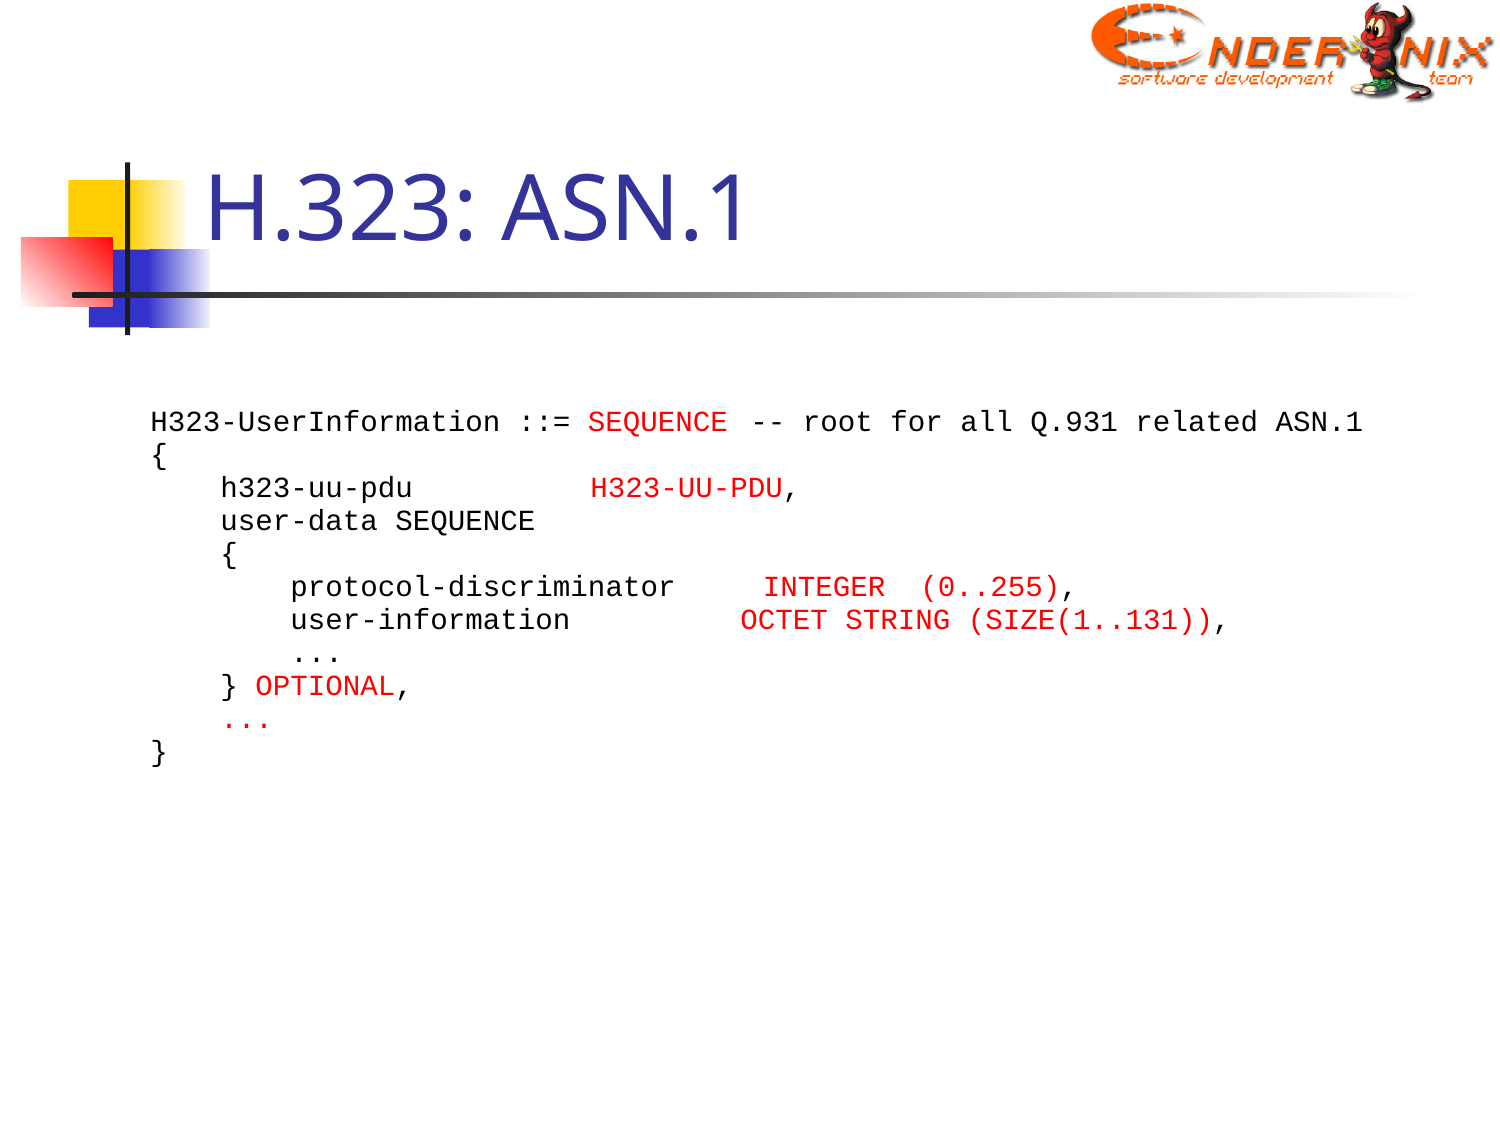

# H.323: ASN.1
H323-UserInformation ::= SEQUENCE	-- root for all Q.931 related ASN.1
{
 h323-uu-pdu	 H323-UU-PDU,
 user-data SEQUENCE
 {
 protocol-discriminator INTEGER (0..255),
 user-information	 OCTET STRING (SIZE(1..131)),
 ...
 } OPTIONAL,
 ...
}